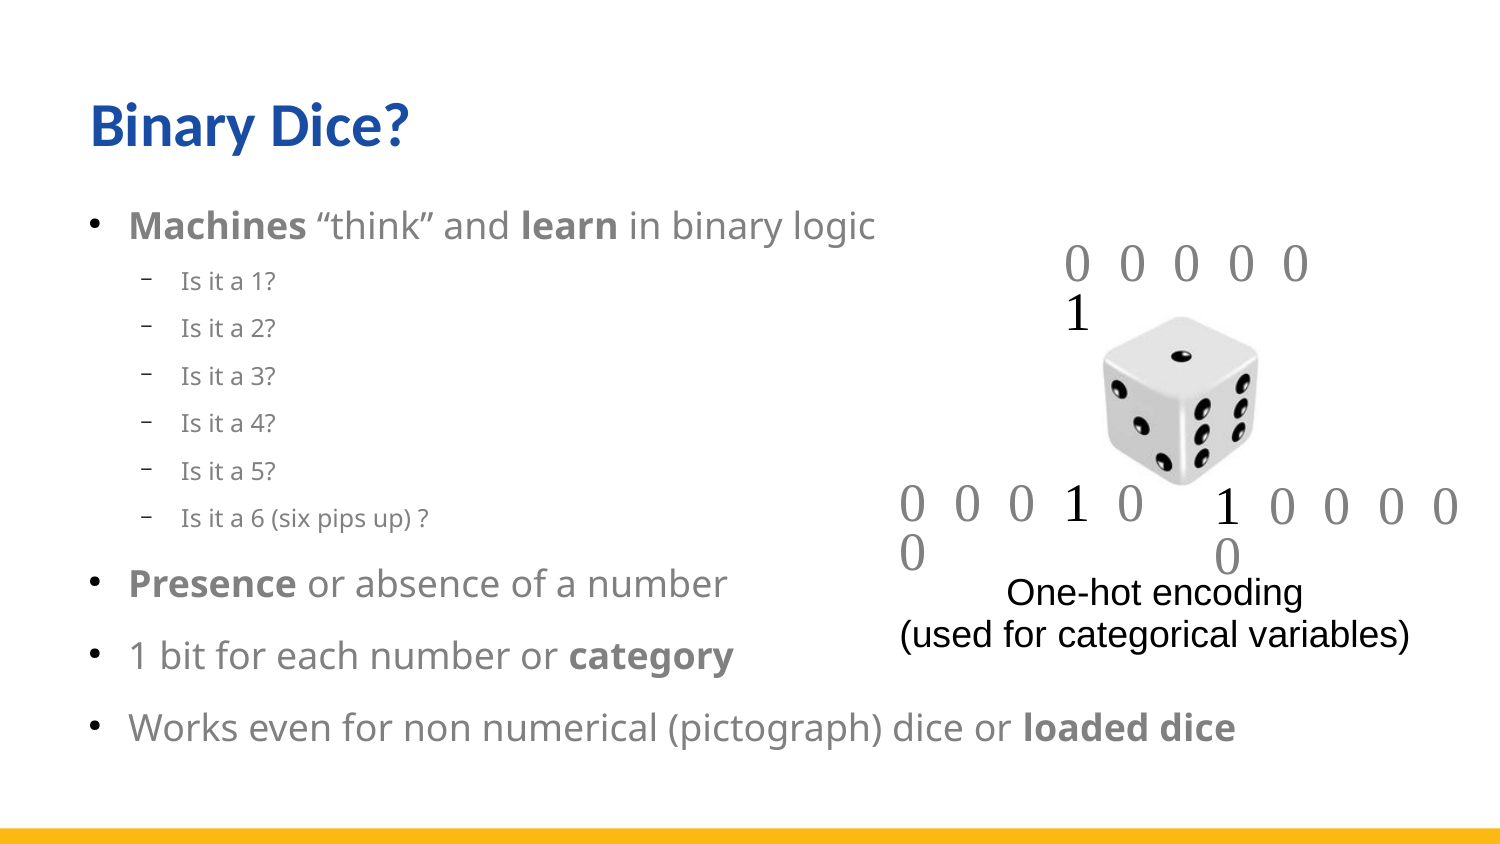

# Binary Dice?
Machines “think” and learn in binary logic
Is it a 1?
Is it a 2?
Is it a 3?
Is it a 4?
Is it a 5?
Is it a 6 (six pips up) ?
Presence or absence of a number
1 bit for each number or category
Works even for non numerical (pictograph) dice or loaded dice
0 0 0 0 0 1
0 0 0 1 0 0
1 0 0 0 0 0
One-hot encoding
(used for categorical variables)